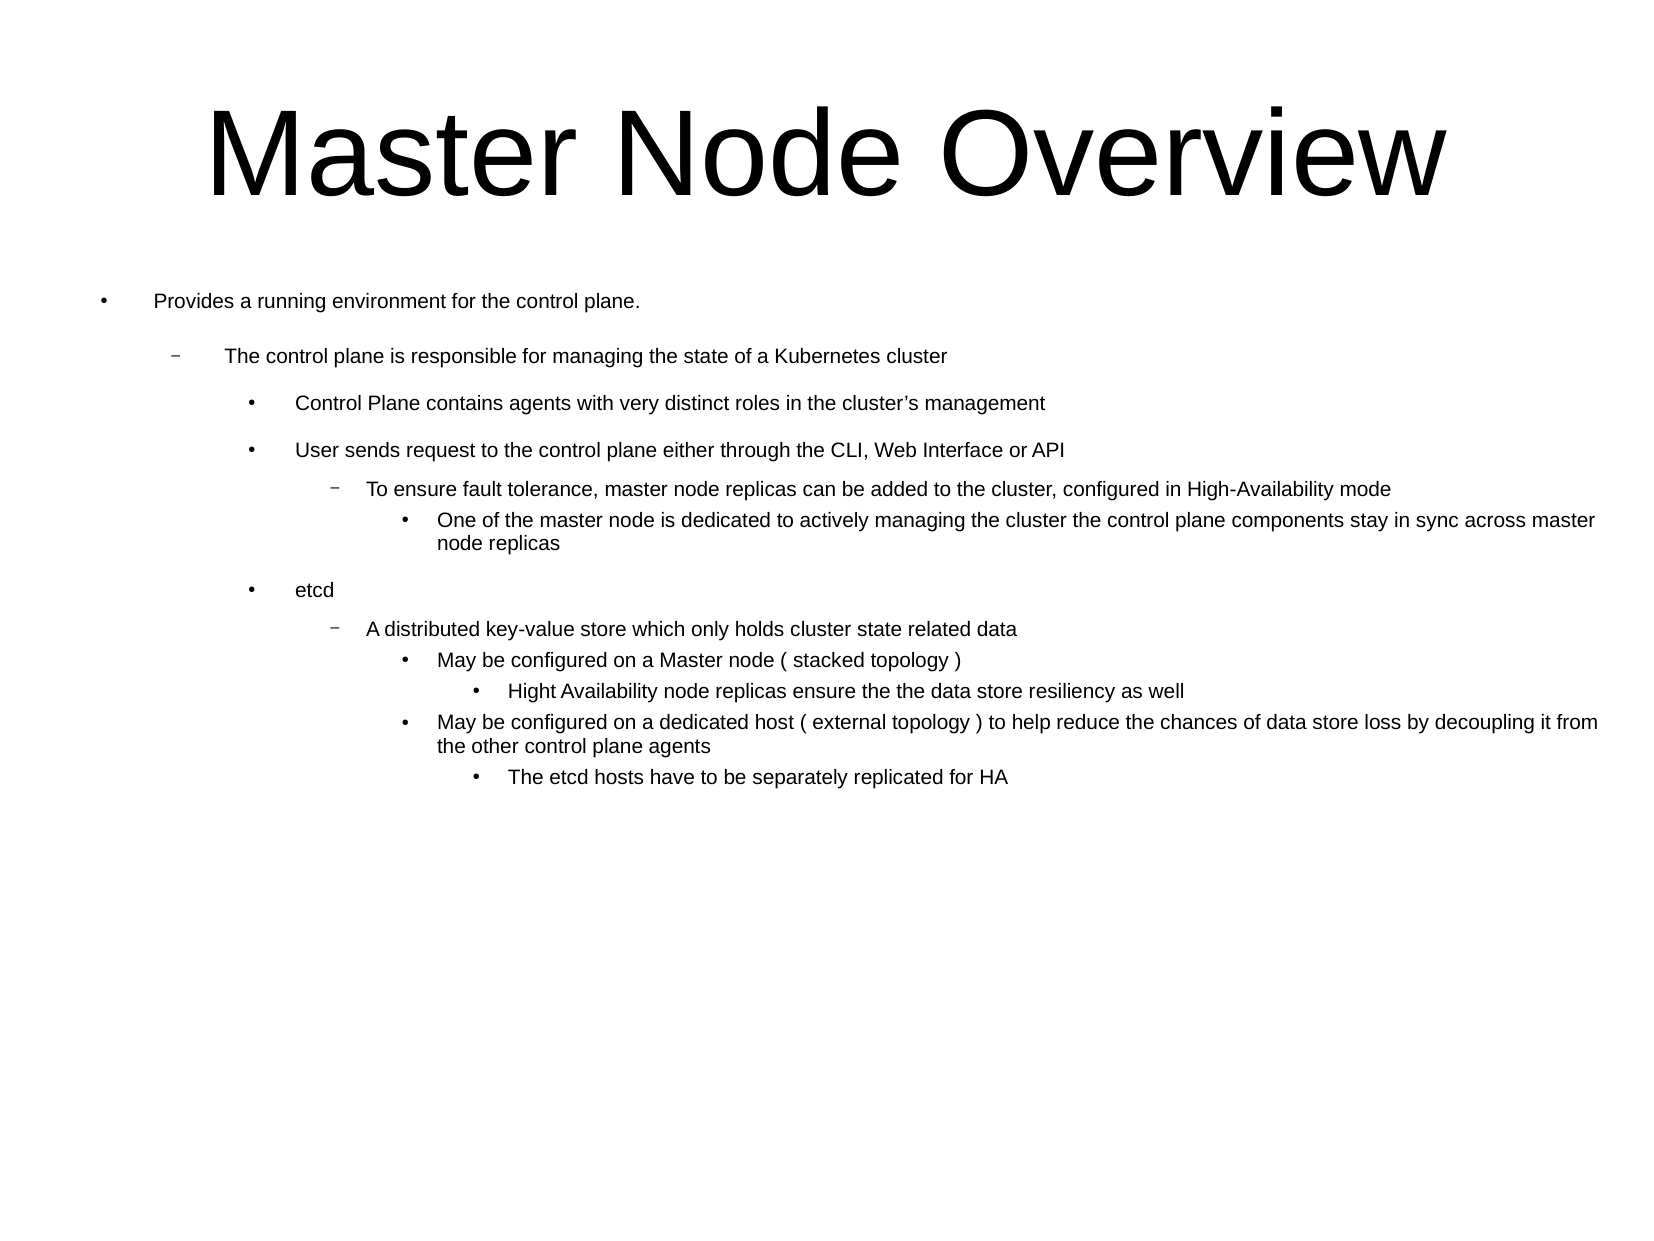

# Master Node Overview
Provides a running environment for the control plane.
The control plane is responsible for managing the state of a Kubernetes cluster
Control Plane contains agents with very distinct roles in the cluster’s management
User sends request to the control plane either through the CLI, Web Interface or API
To ensure fault tolerance, master node replicas can be added to the cluster, configured in High-Availability mode
One of the master node is dedicated to actively managing the cluster the control plane components stay in sync across master node replicas
etcd
A distributed key-value store which only holds cluster state related data
May be configured on a Master node ( stacked topology )
Hight Availability node replicas ensure the the data store resiliency as well
May be configured on a dedicated host ( external topology ) to help reduce the chances of data store loss by decoupling it from the other control plane agents
The etcd hosts have to be separately replicated for HA